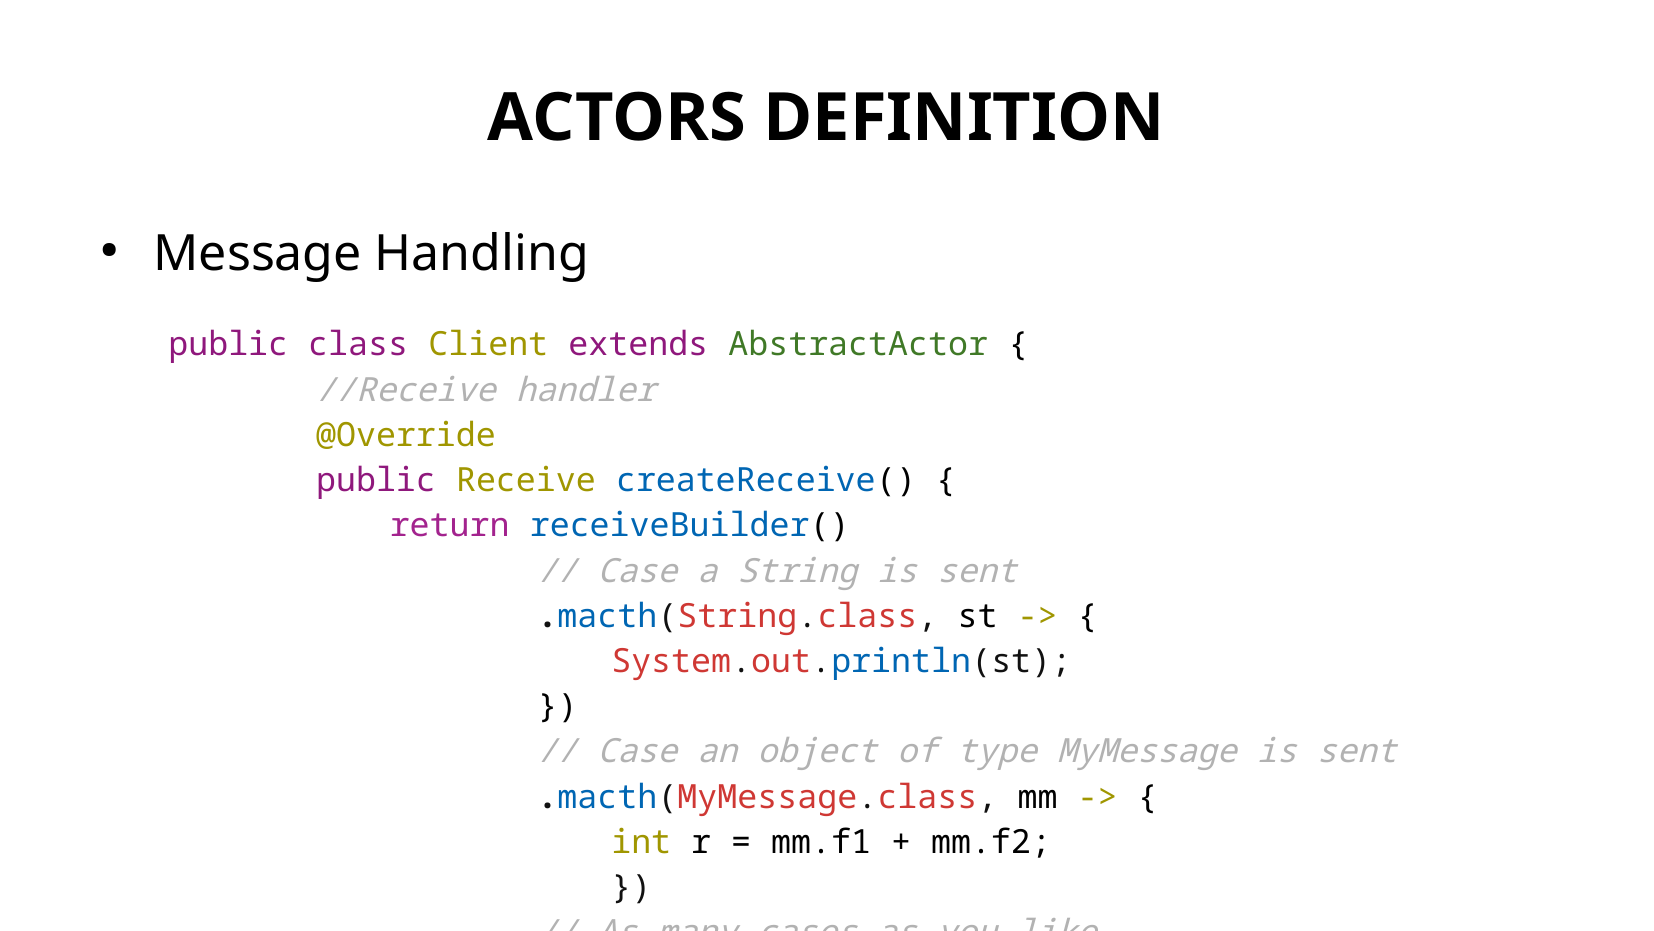

# ACTORS DEFINITION
Message Handling
public class Client extends AbstractActor {
		//Receive handler
		@Override
		public Receive createReceive() {
			return receiveBuilder()
					// Case a String is sent
					.macth(String.class, st -> {
			 	System.out.println(st);
					})
					// Case an object of type MyMessage is sent
					.macth(MyMessage.class, mm -> {
						int r = mm.f1 + mm.f2;
			 	})
					// As many cases as you like...
					.build();
}